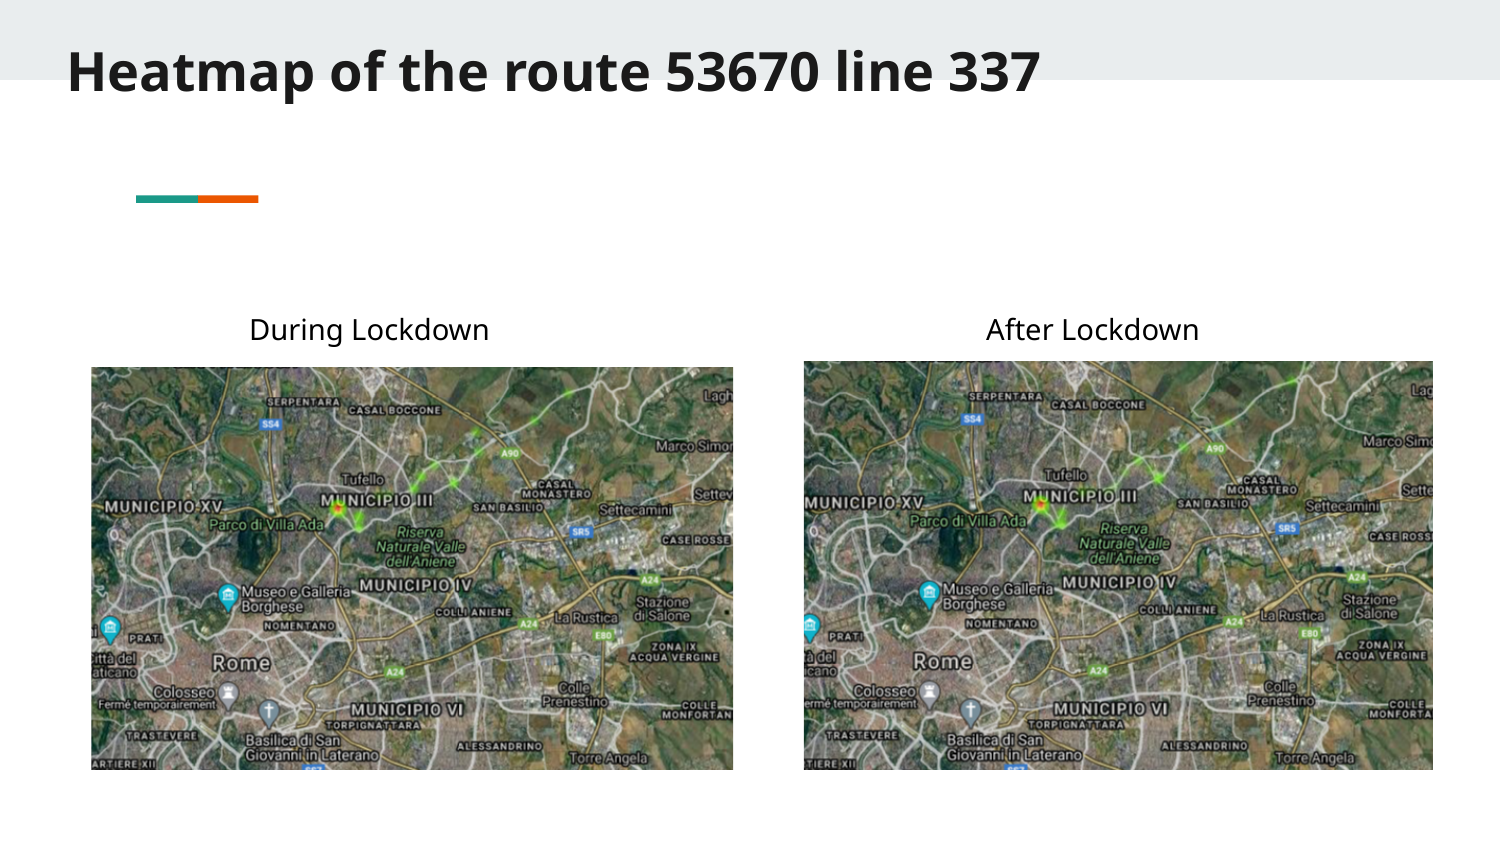

Heatmap of the route 53670 line 337
During Lockdown
After Lockdown